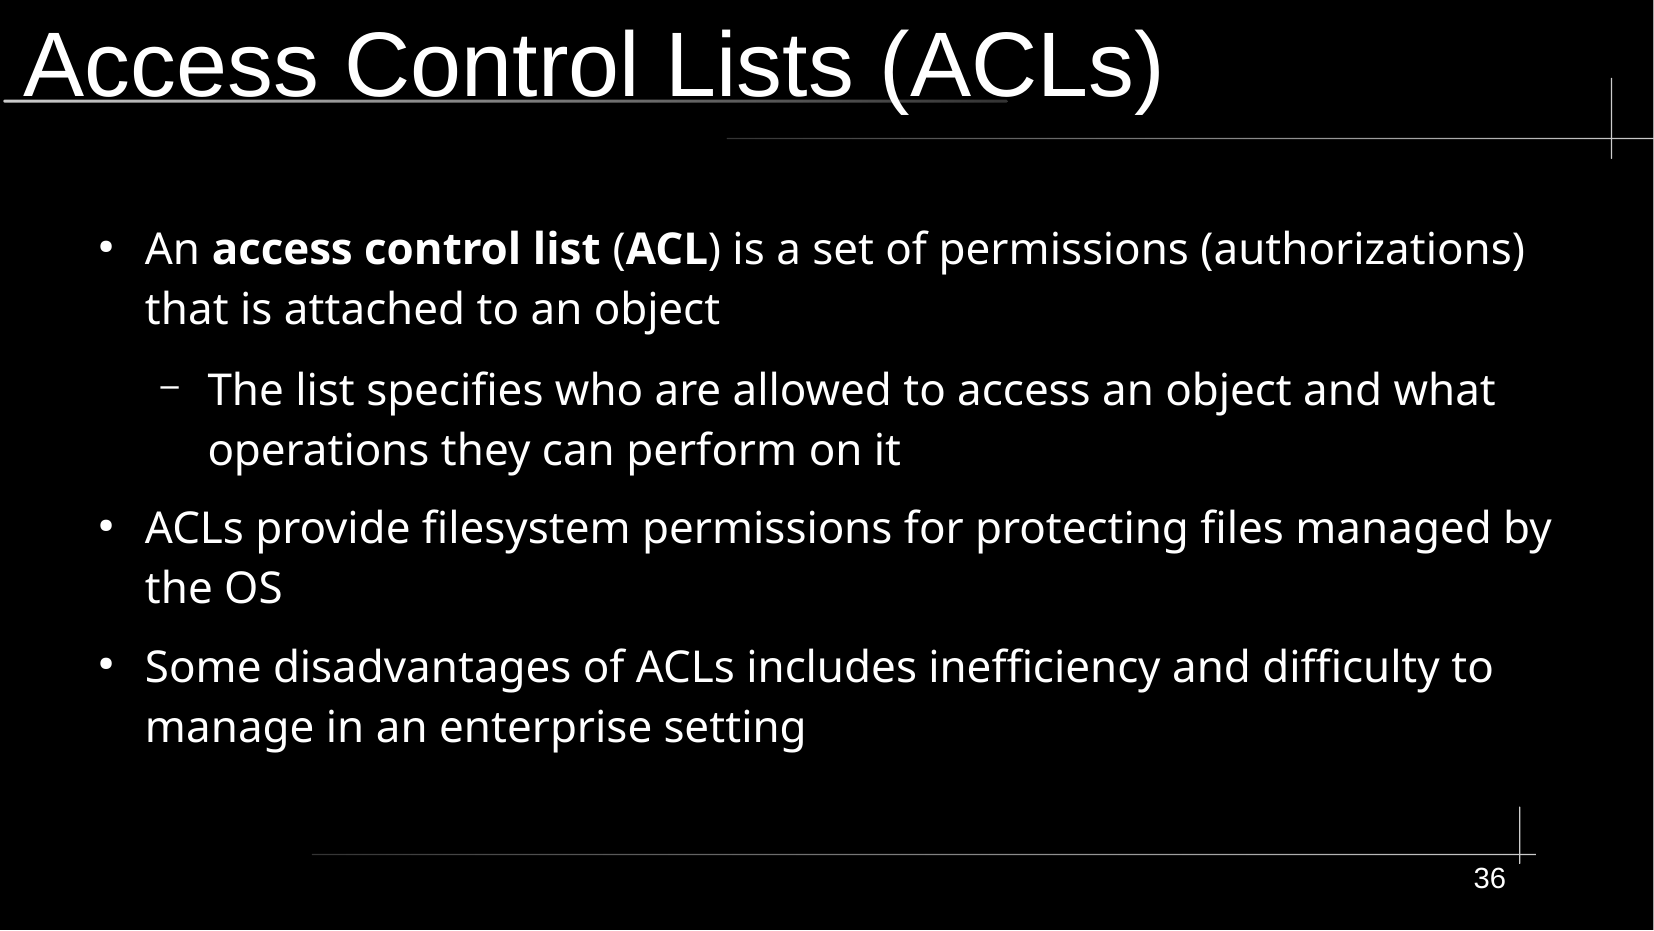

# Access Control Lists (ACLs)
An access control list (ACL) is a set of permissions (authorizations) that is attached to an object
The list specifies who are allowed to access an object and what operations they can perform on it
ACLs provide filesystem permissions for protecting files managed by the OS
Some disadvantages of ACLs includes inefficiency and difficulty to manage in an enterprise setting
36